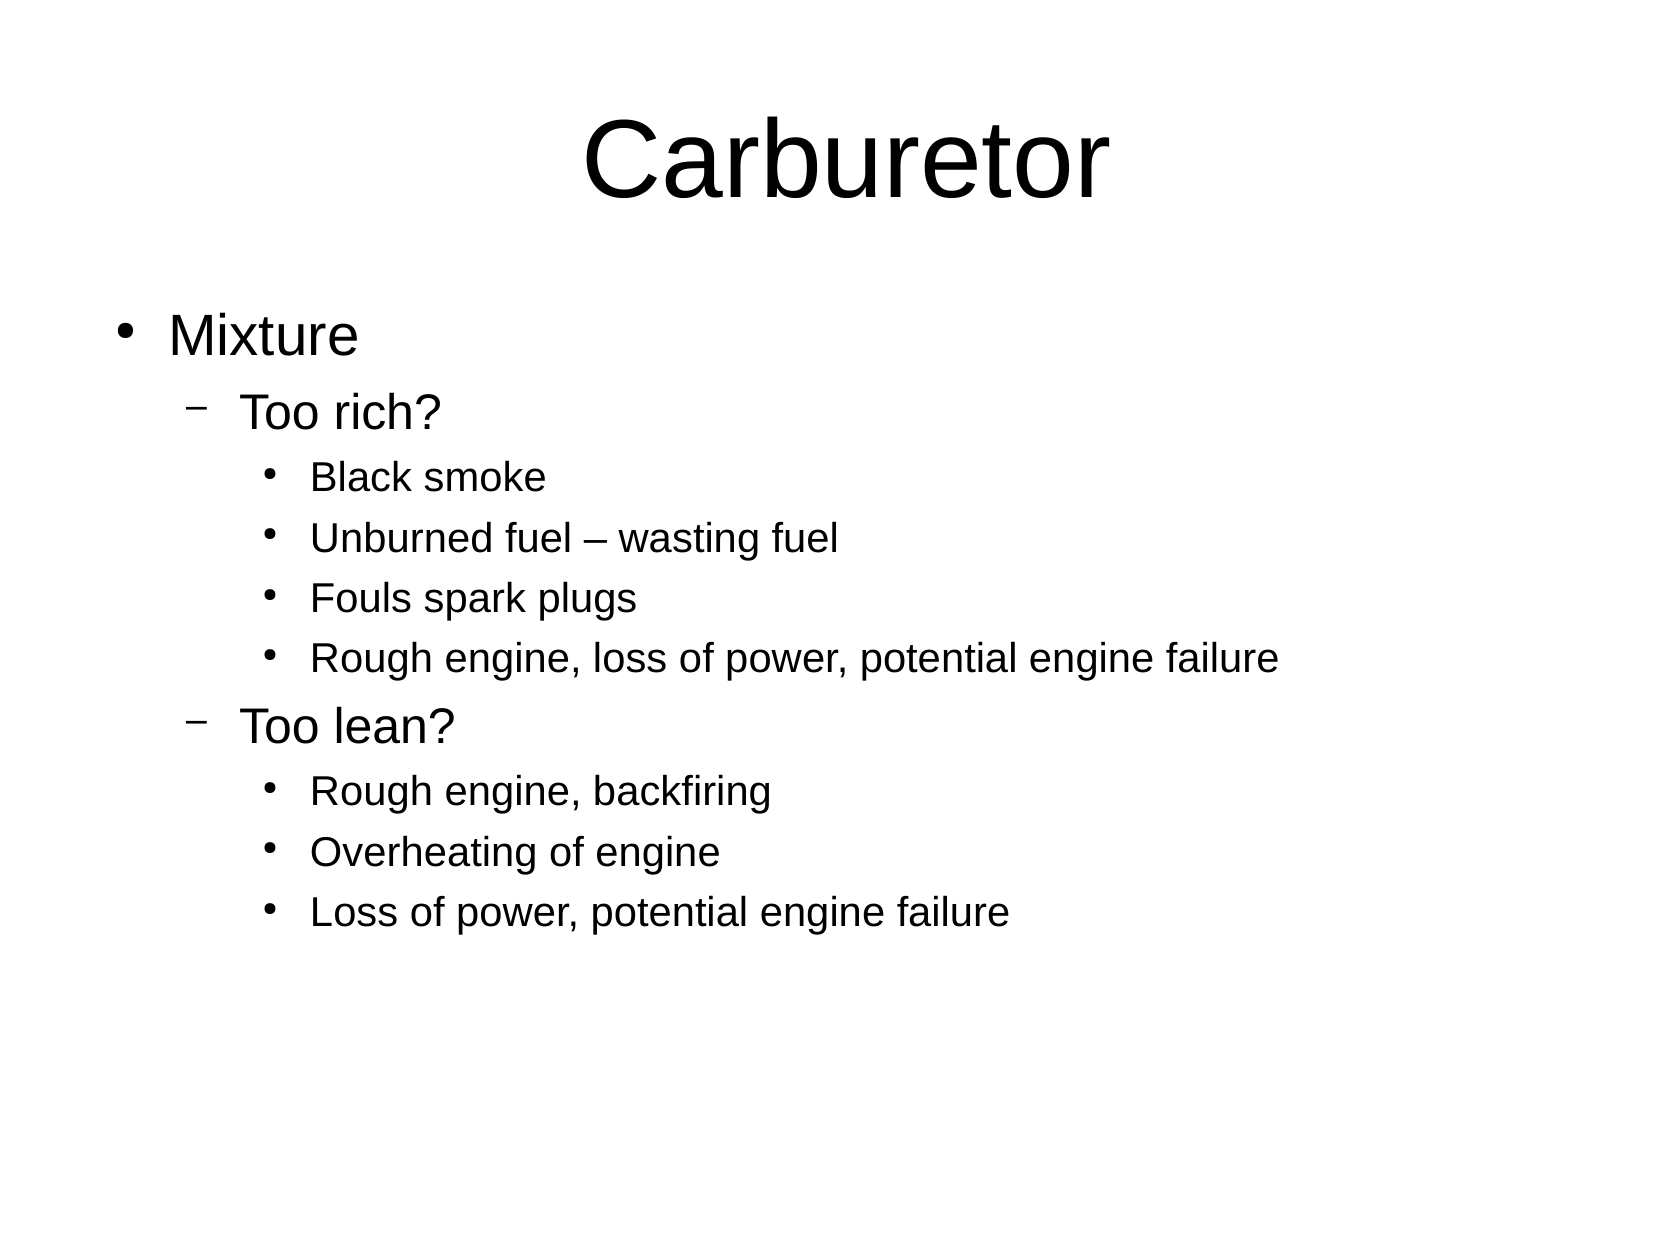

# Carburetor
Mixture
Too rich?
Black smoke
Unburned fuel – wasting fuel
Fouls spark plugs
Rough engine, loss of power, potential engine failure
Too lean?
Rough engine, backfiring
Overheating of engine
Loss of power, potential engine failure